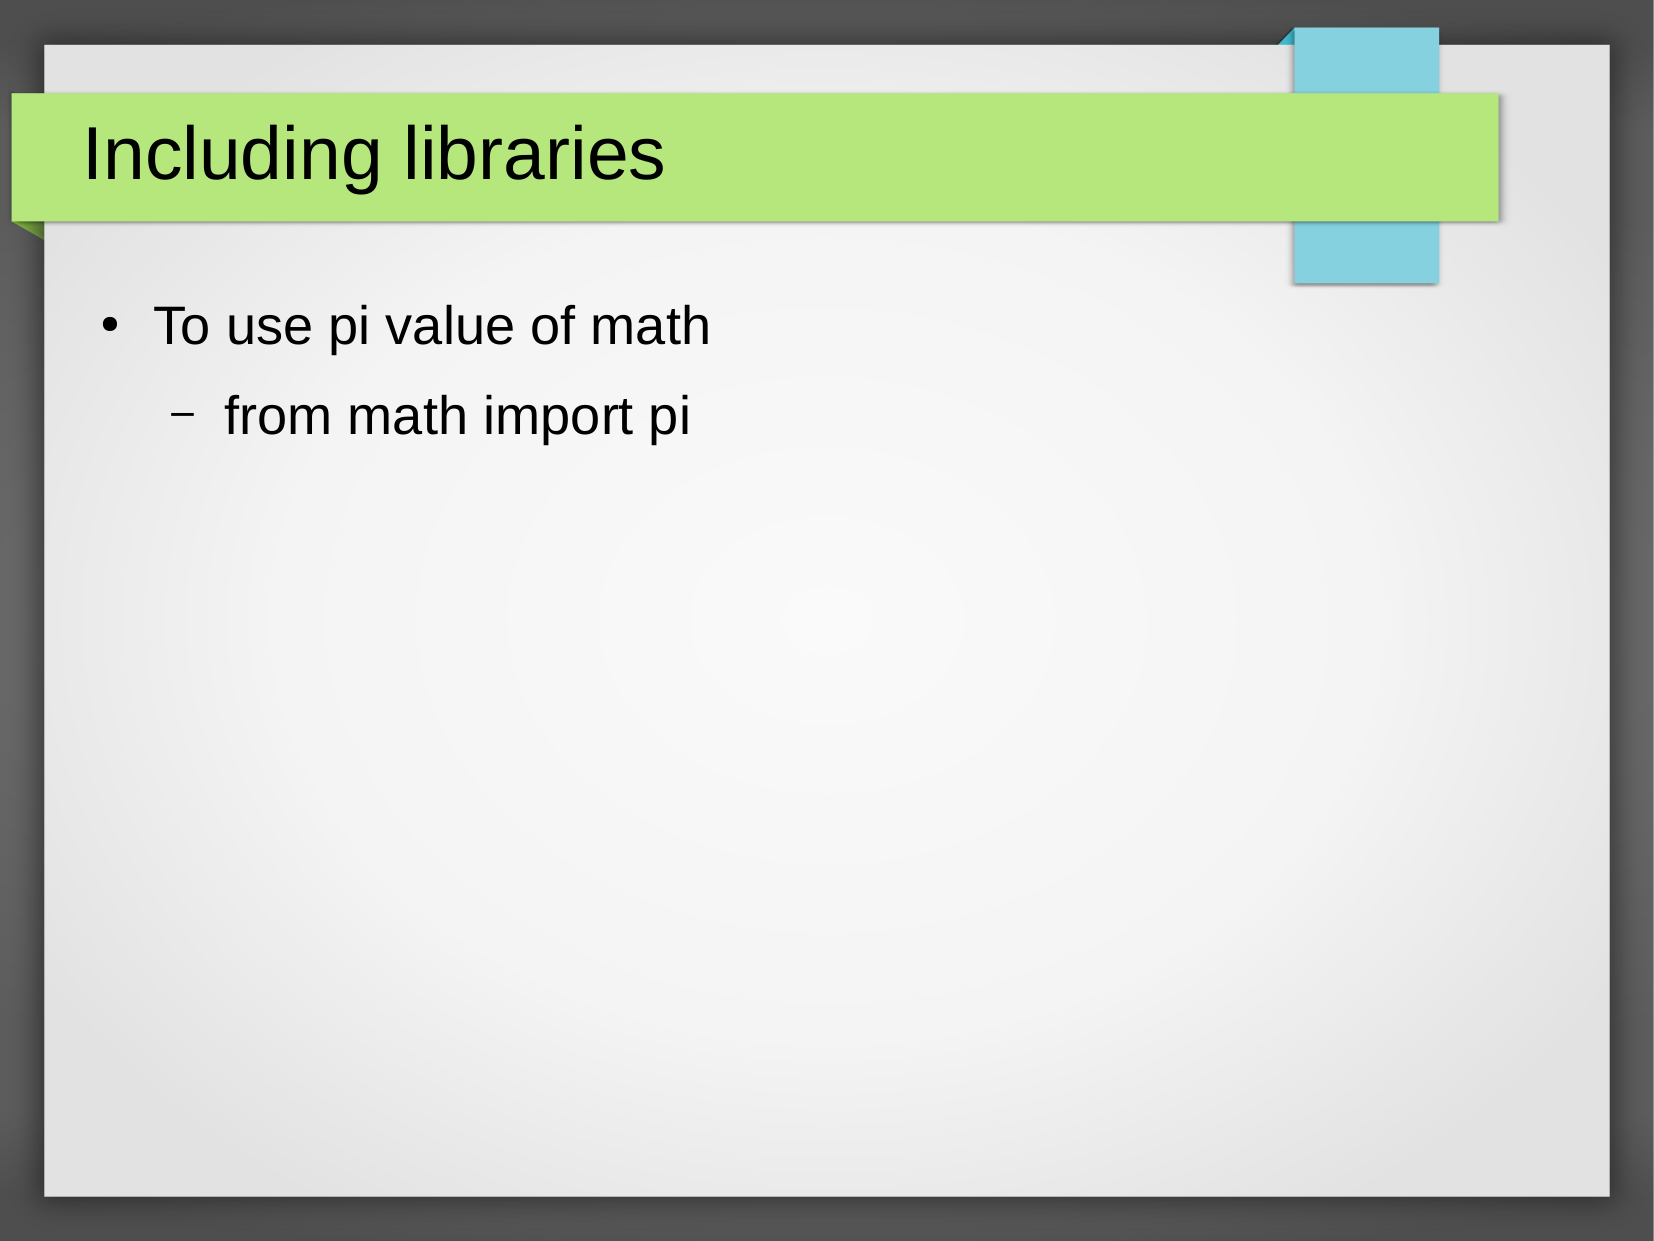

# Including libraries
To use pi value of math
from math import pi